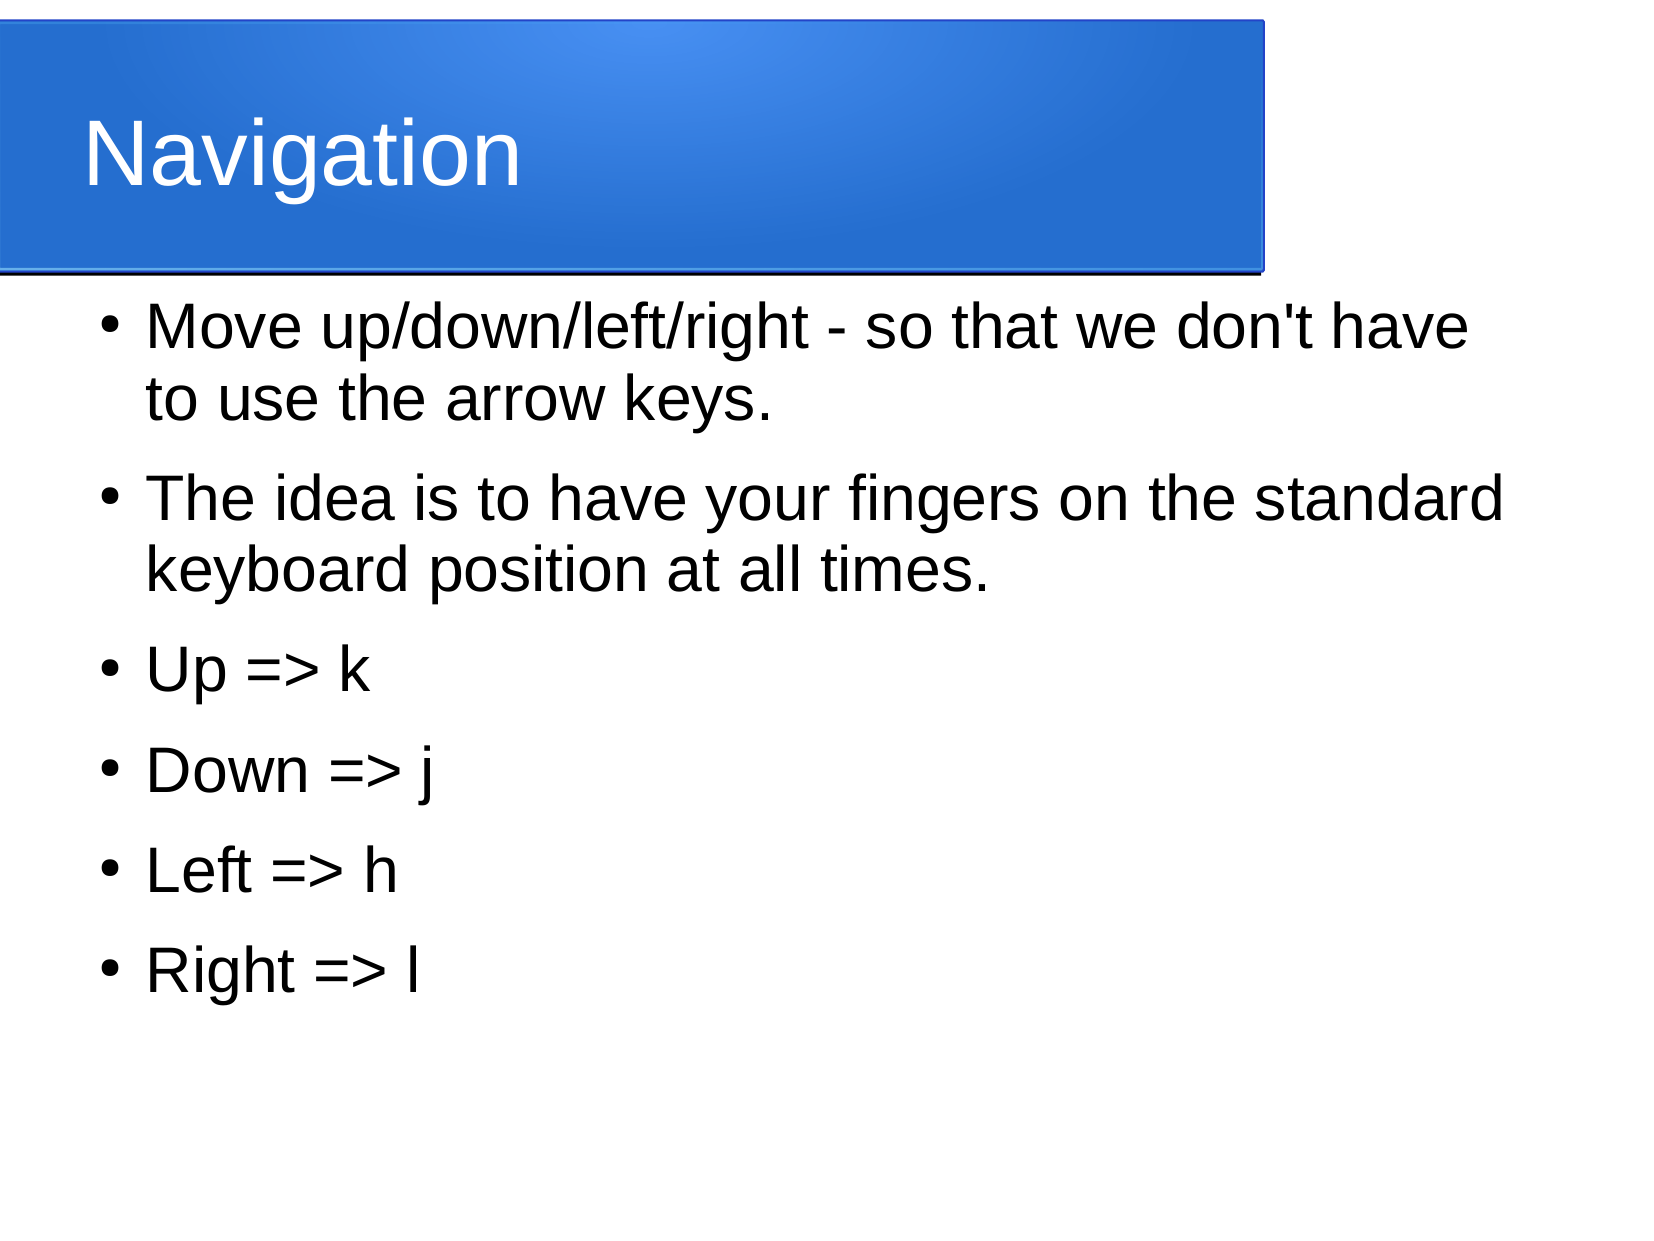

# Navigation
Move up/down/left/right - so that we don't have to use the arrow keys.
The idea is to have your fingers on the standard keyboard position at all times.
Up => k
Down => j
Left => h
Right => l